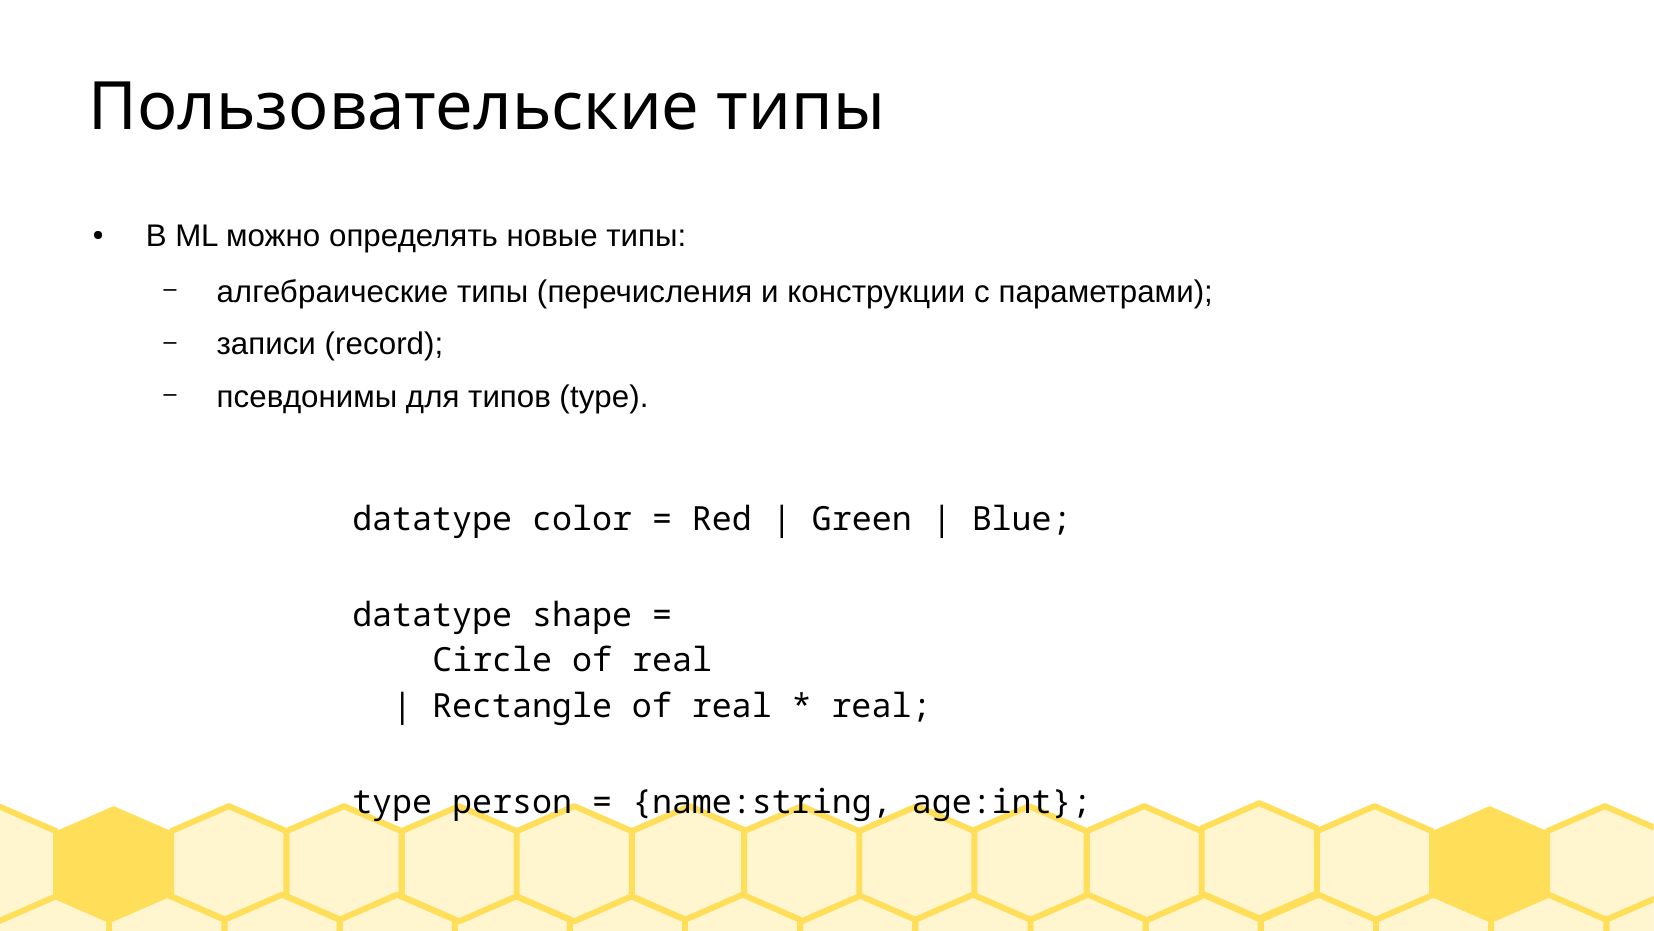

# Пользовательские типы
В ML можно определять новые типы:
алгебраические типы (перечисления и конструкции с параметрами);
записи (record);
псевдонимы для типов (type).
datatype color = Red | Green | Blue;
datatype shape =
 Circle of real
 | Rectangle of real * real;
type person = {name:string, age:int};